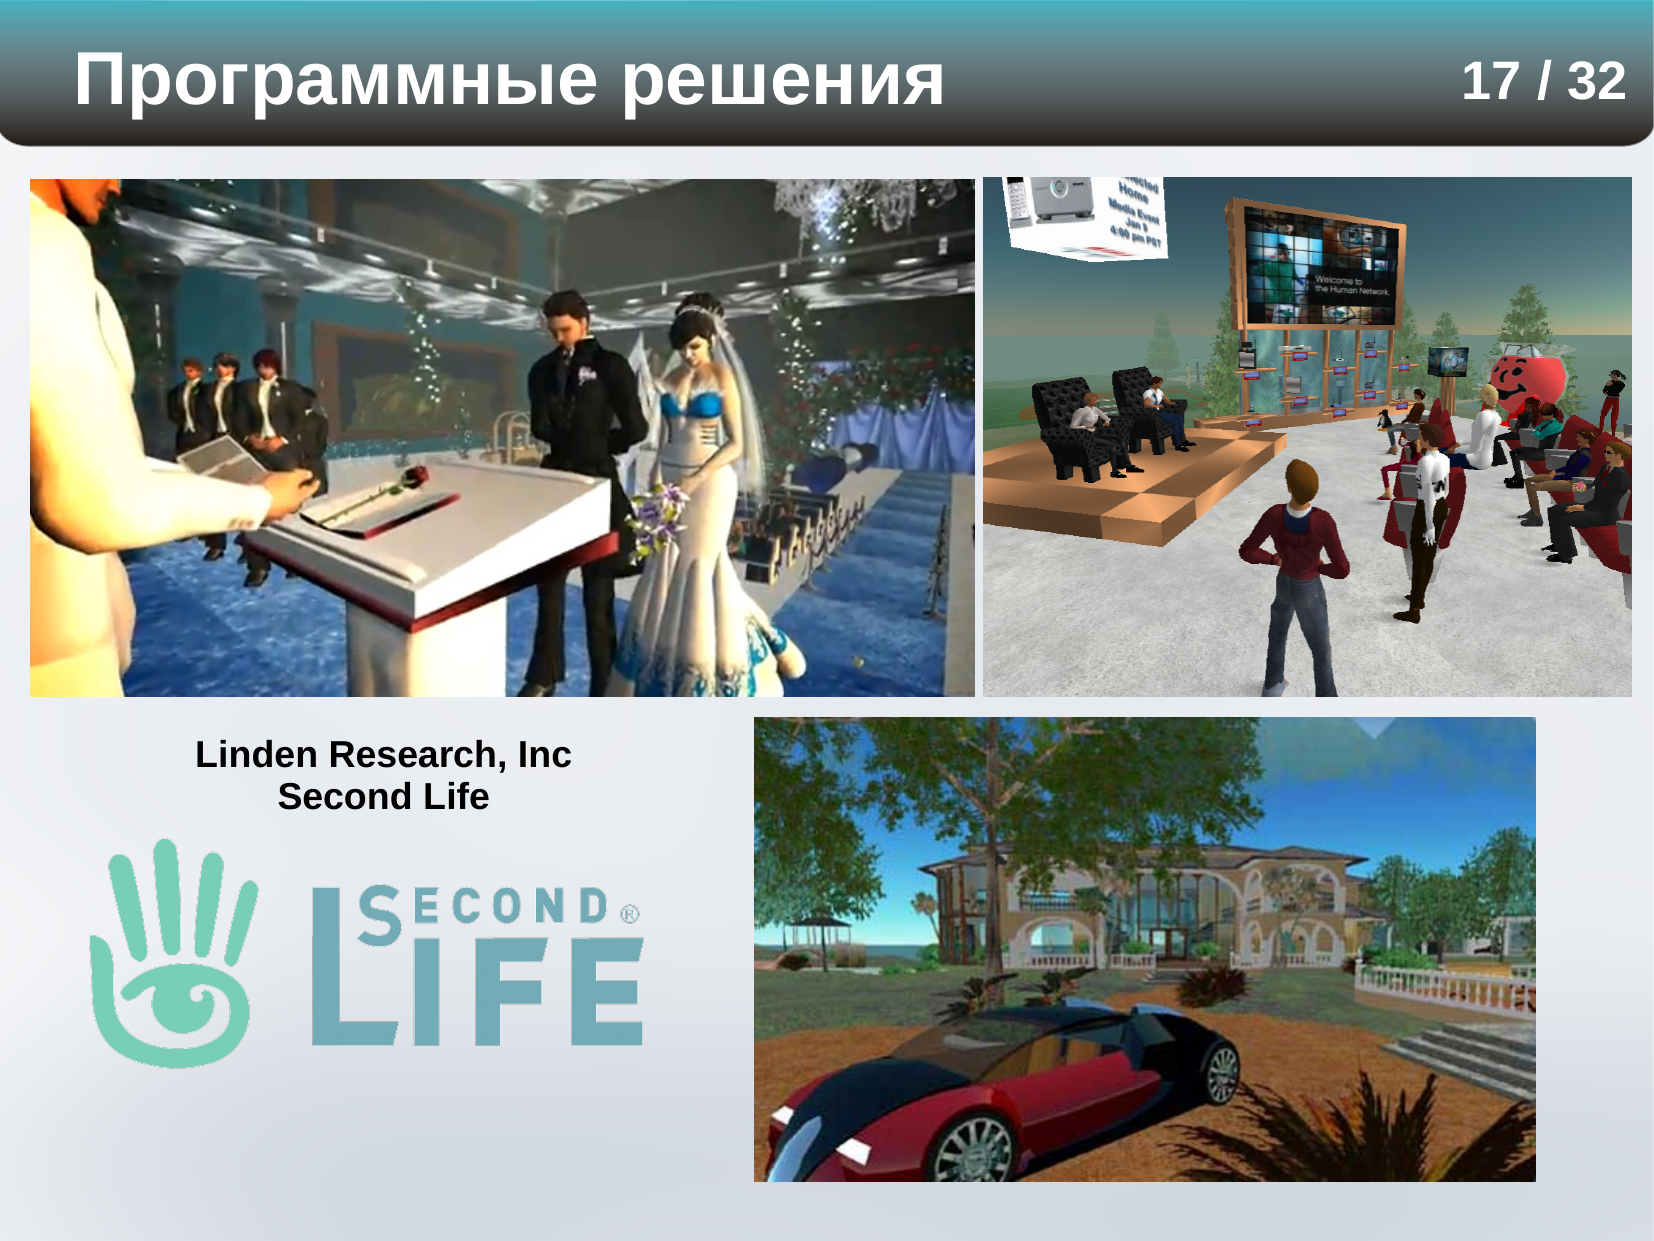

Программные решения
Linden Research, Inc
Second Life